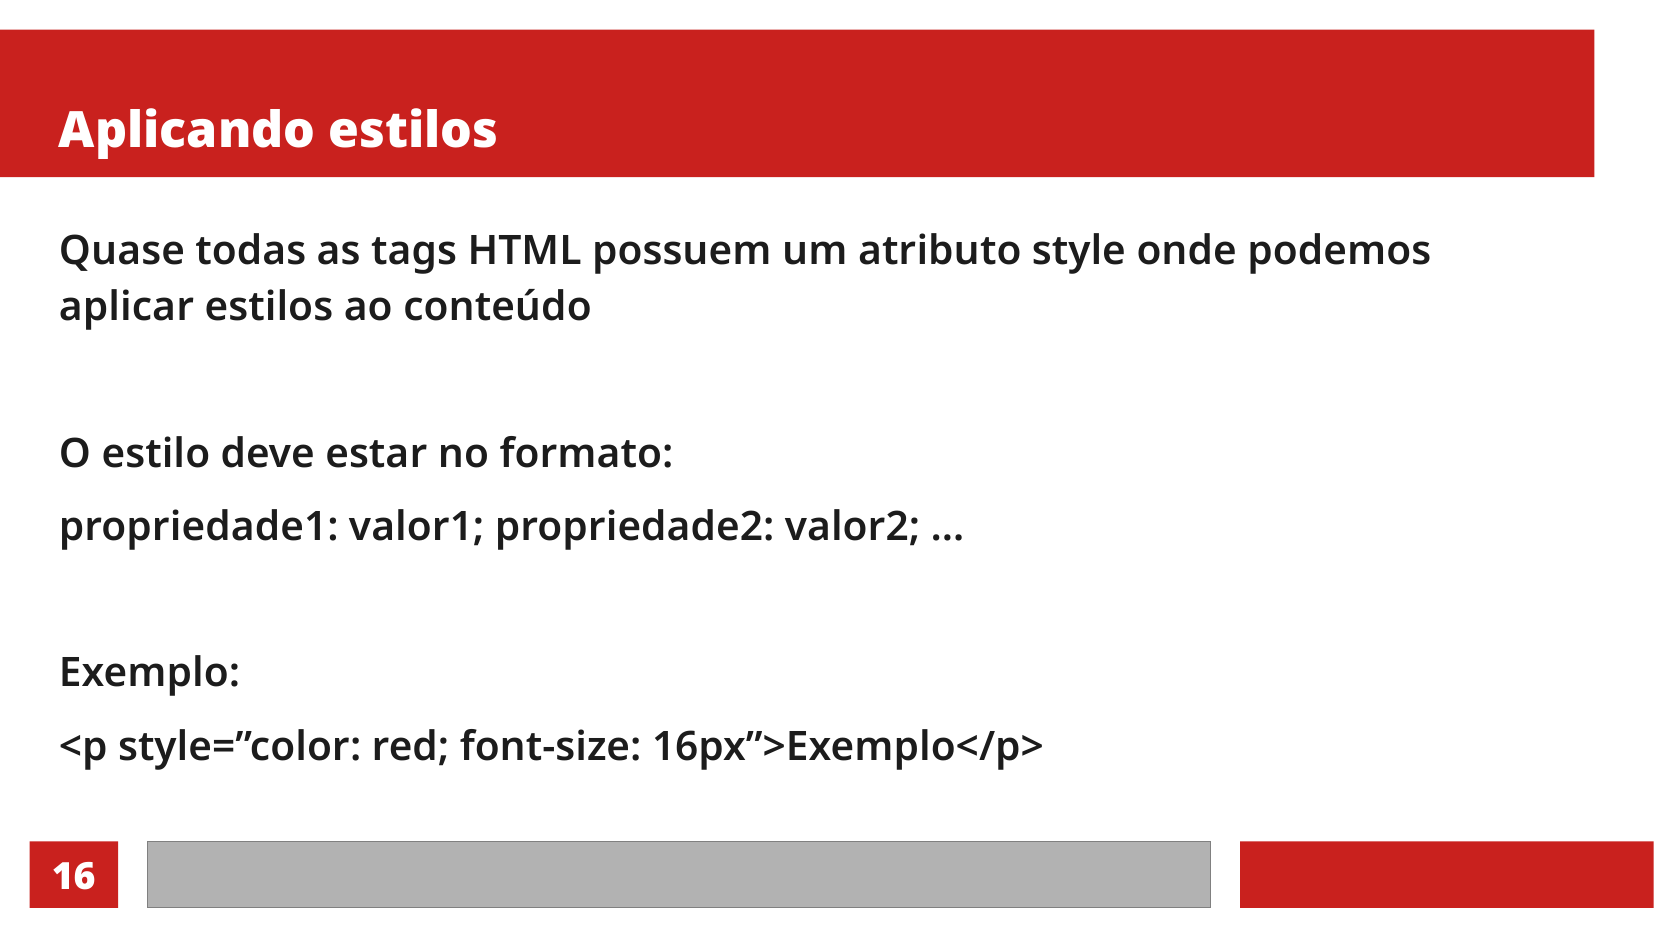

# Aplicando estilos
Quase todas as tags HTML possuem um atributo style onde podemos aplicar estilos ao conteúdo
O estilo deve estar no formato:
propriedade1: valor1; propriedade2: valor2; …
Exemplo:
<p style=”color: red; font-size: 16px”>Exemplo</p>
16